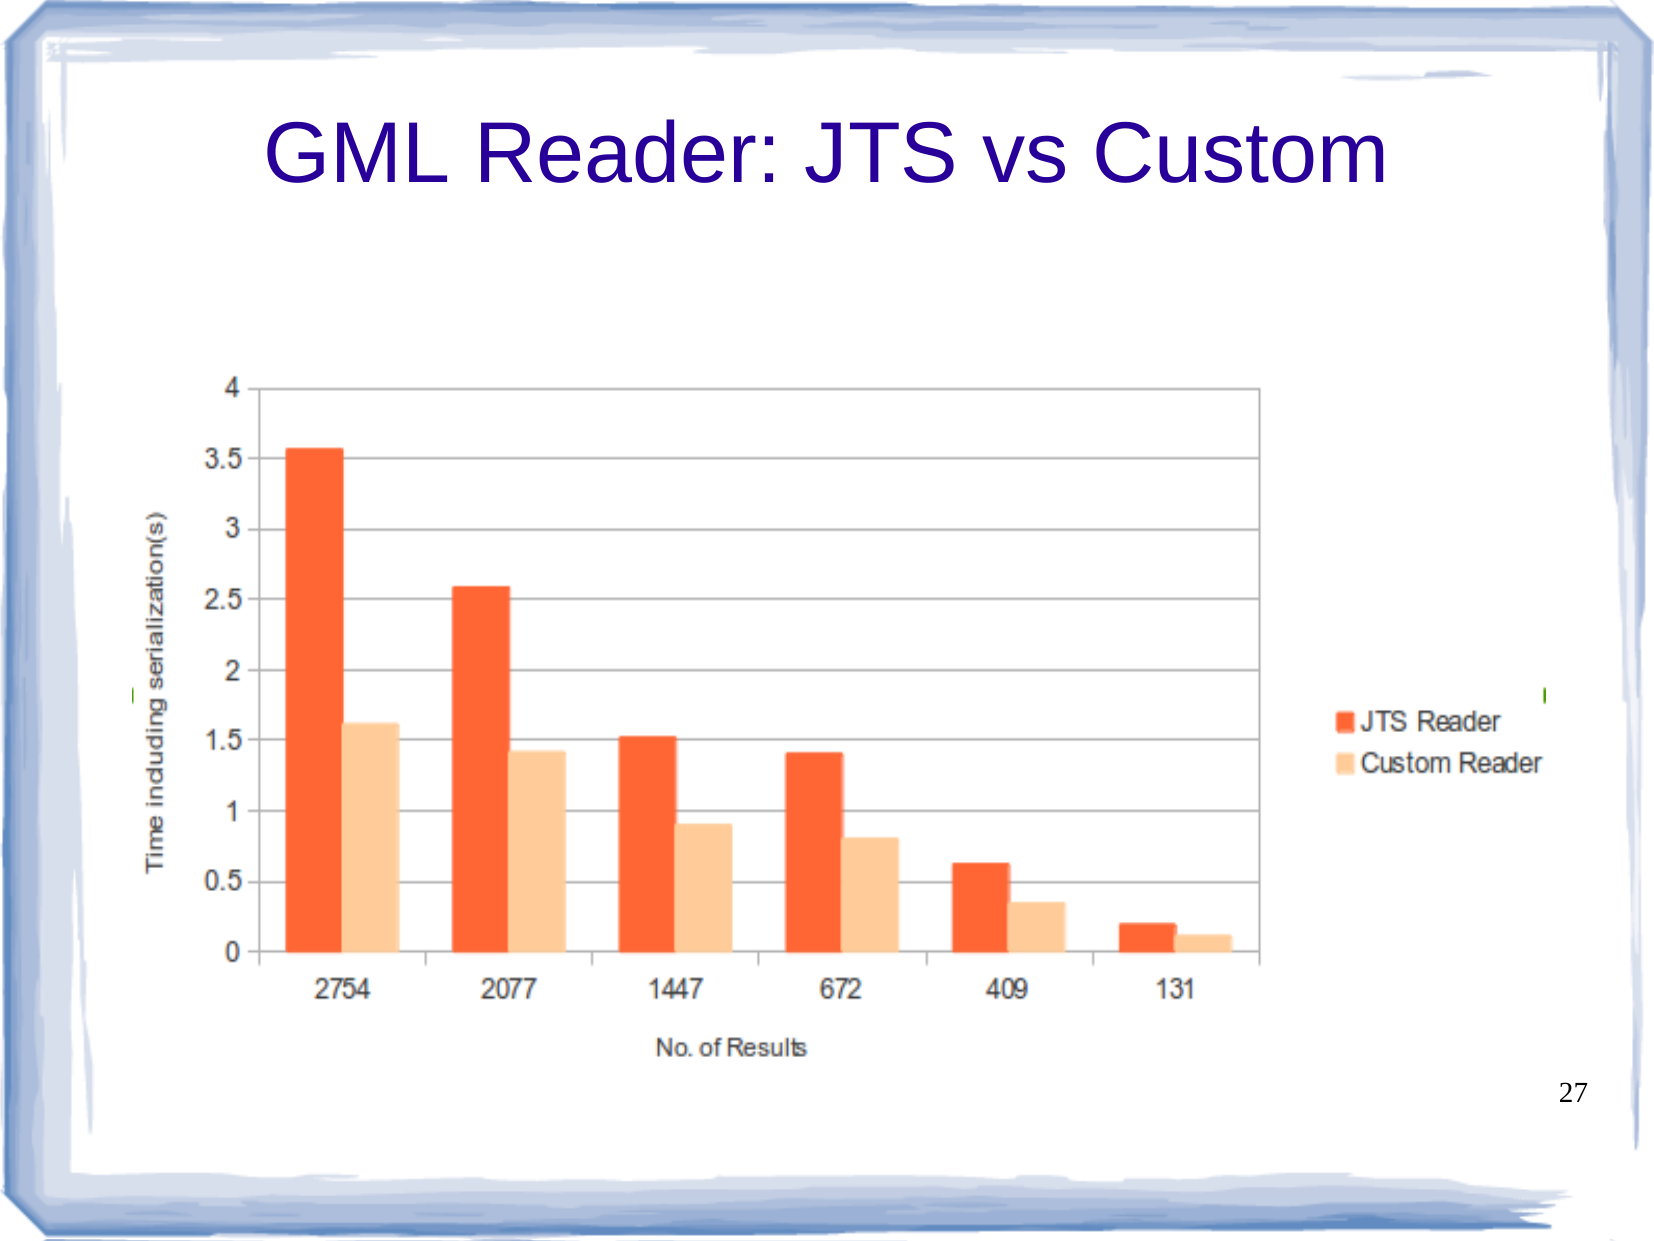

# GML Reader: JTS vs Custom
27